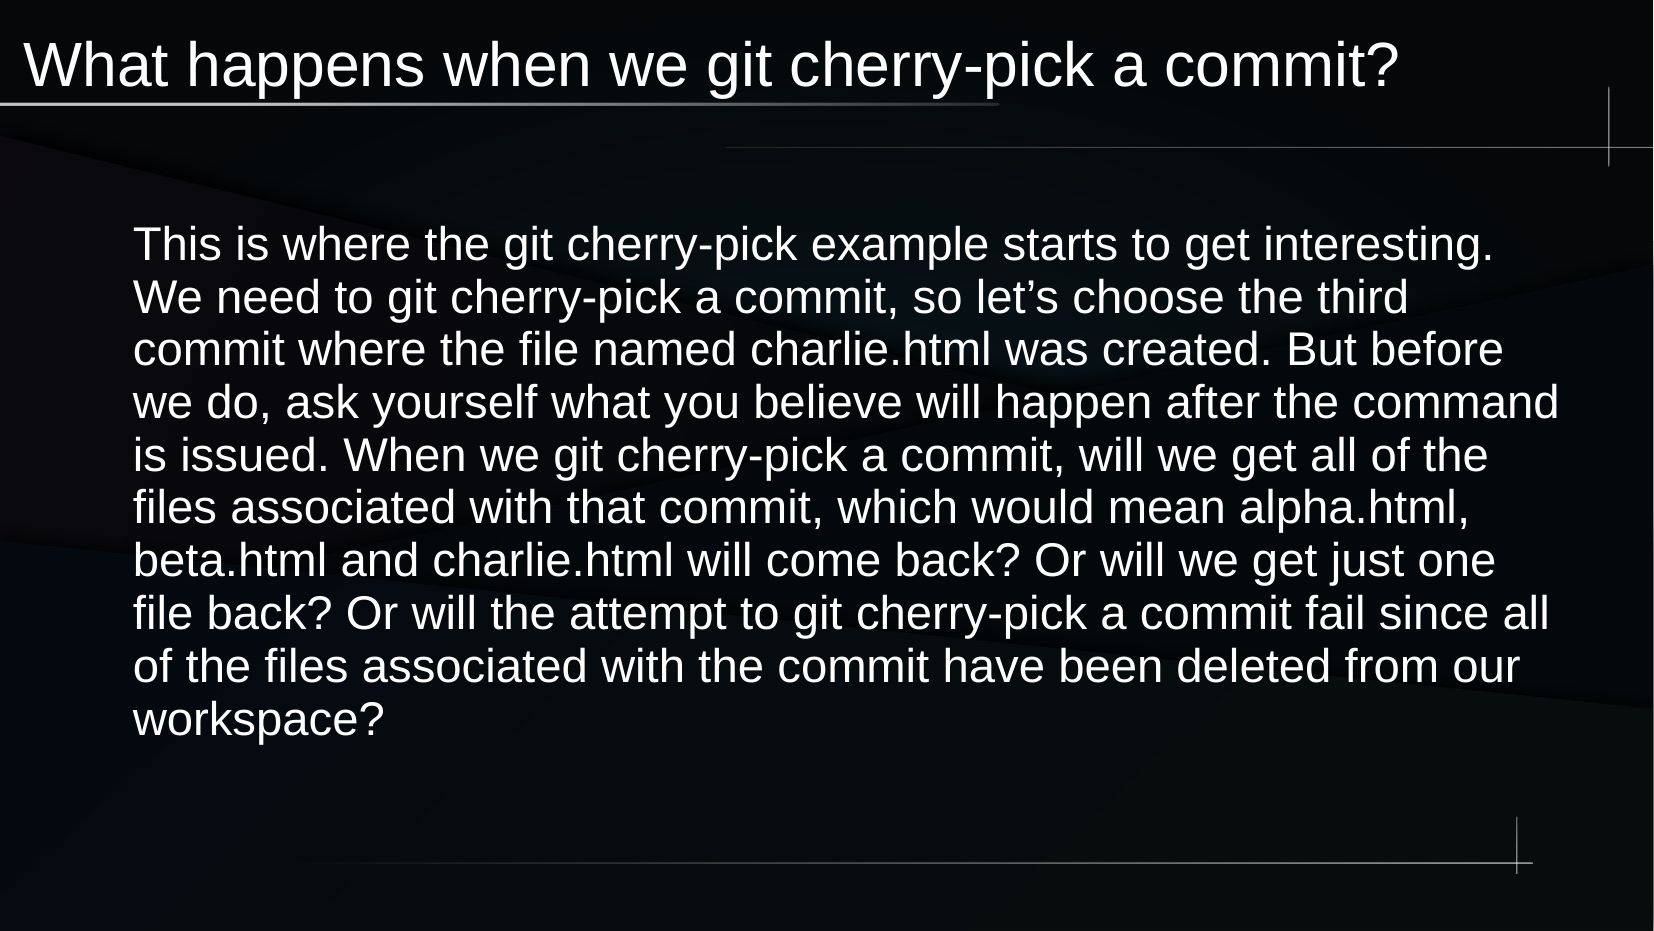

# What happens when we git cherry-pick a commit?
This is where the git cherry-pick example starts to get interesting. We need to git cherry-pick a commit, so let’s choose the third commit where the file named charlie.html was created. But before we do, ask yourself what you believe will happen after the command is issued. When we git cherry-pick a commit, will we get all of the files associated with that commit, which would mean alpha.html, beta.html and charlie.html will come back? Or will we get just one file back? Or will the attempt to git cherry-pick a commit fail since all of the files associated with the commit have been deleted from our workspace?